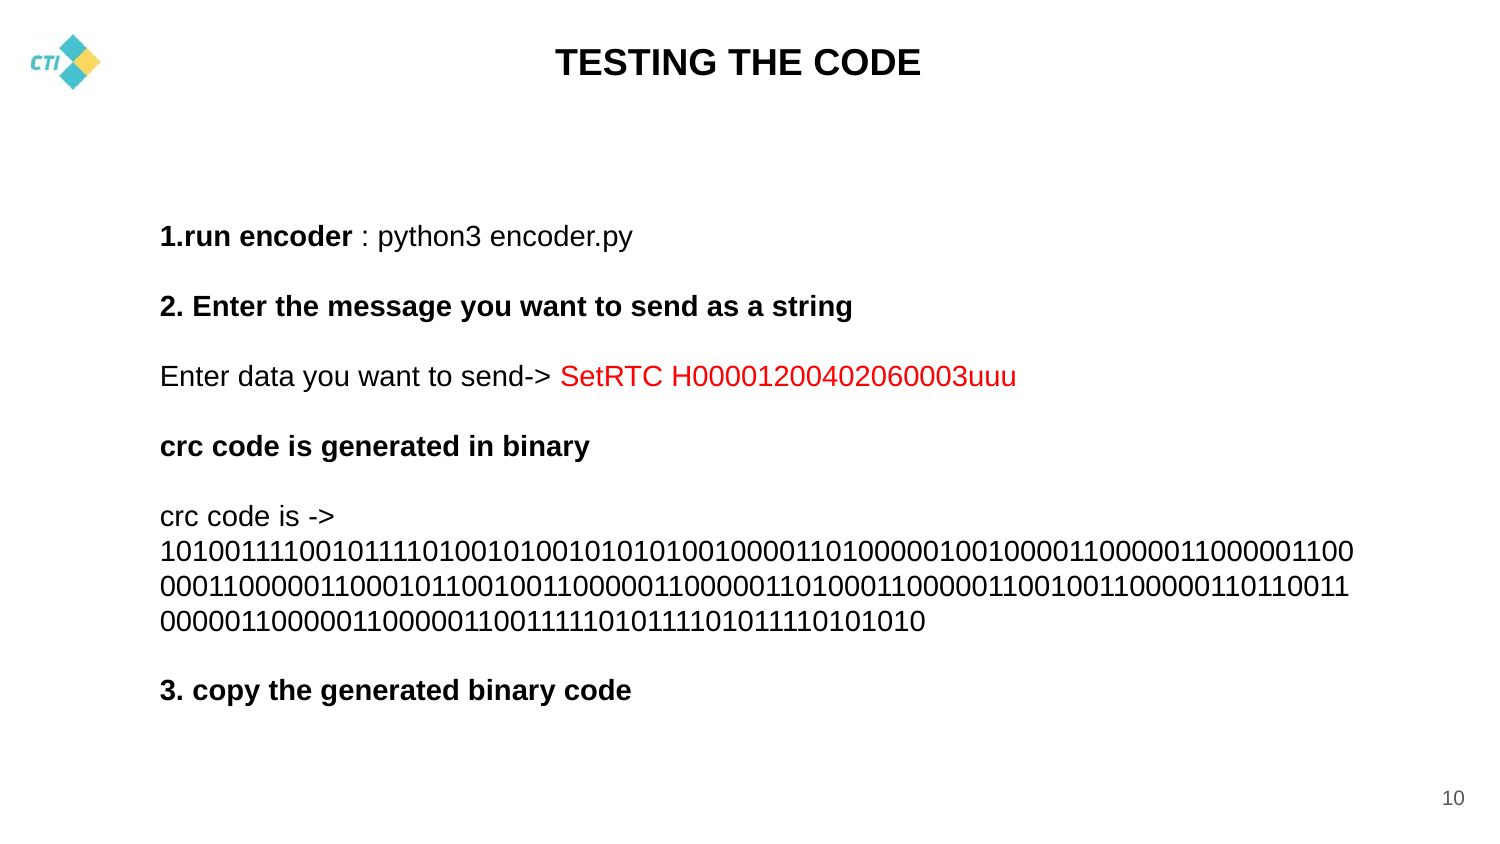

TESTING THE CODE
1.run encoder : python3 encoder.py
2. Enter the message you want to send as a string
Enter data you want to send-> SetRTC H00001200402060003uuu
crc code is generated in binary
crc code is -> 1010011110010111101001010010101010010000110100000100100001100000110000011000001100000110001011001001100000110000011010001100000110010011000001101100110000011000001100000110011111010111101011110101010
3. copy the generated binary code